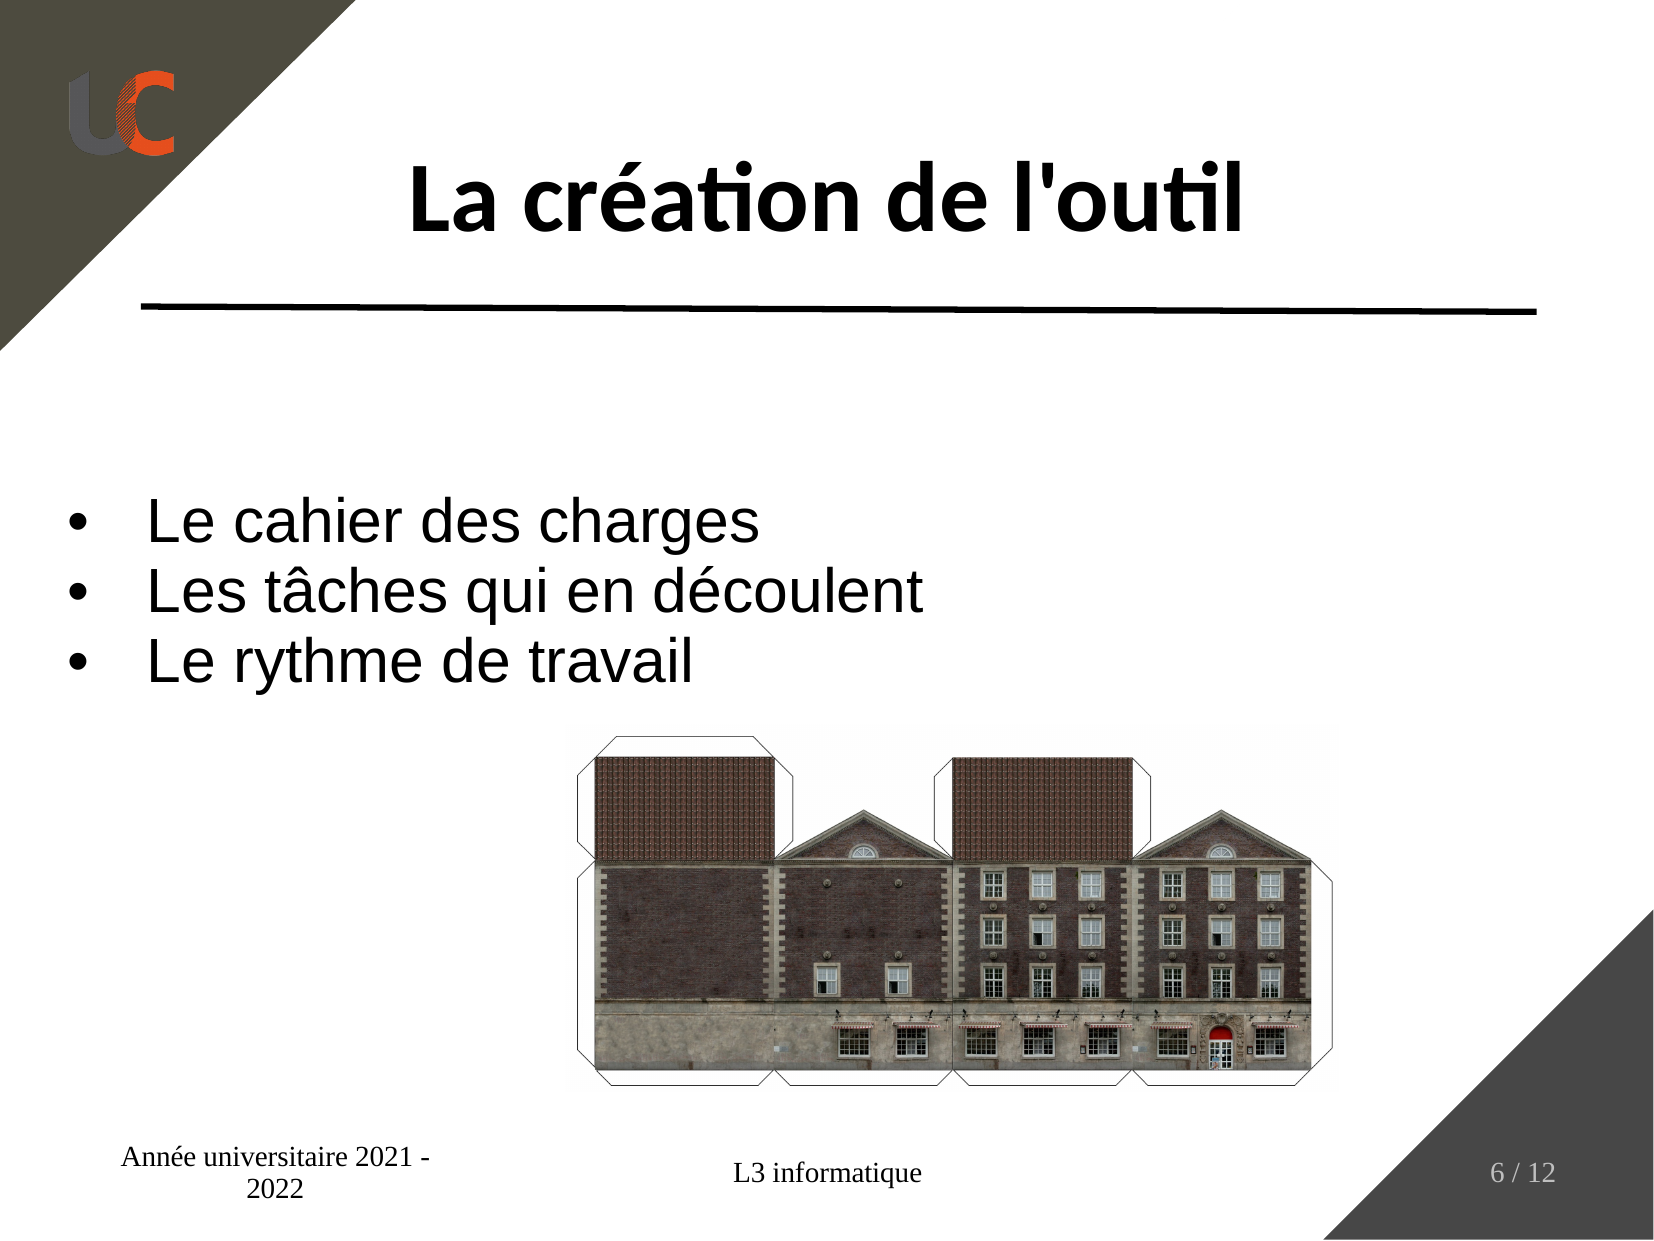

# La création de l'outil
Le cahier des charges
Les tâches qui en découlent
Le rythme de travail
Année universitaire 2021 - 2022
L3 informatique